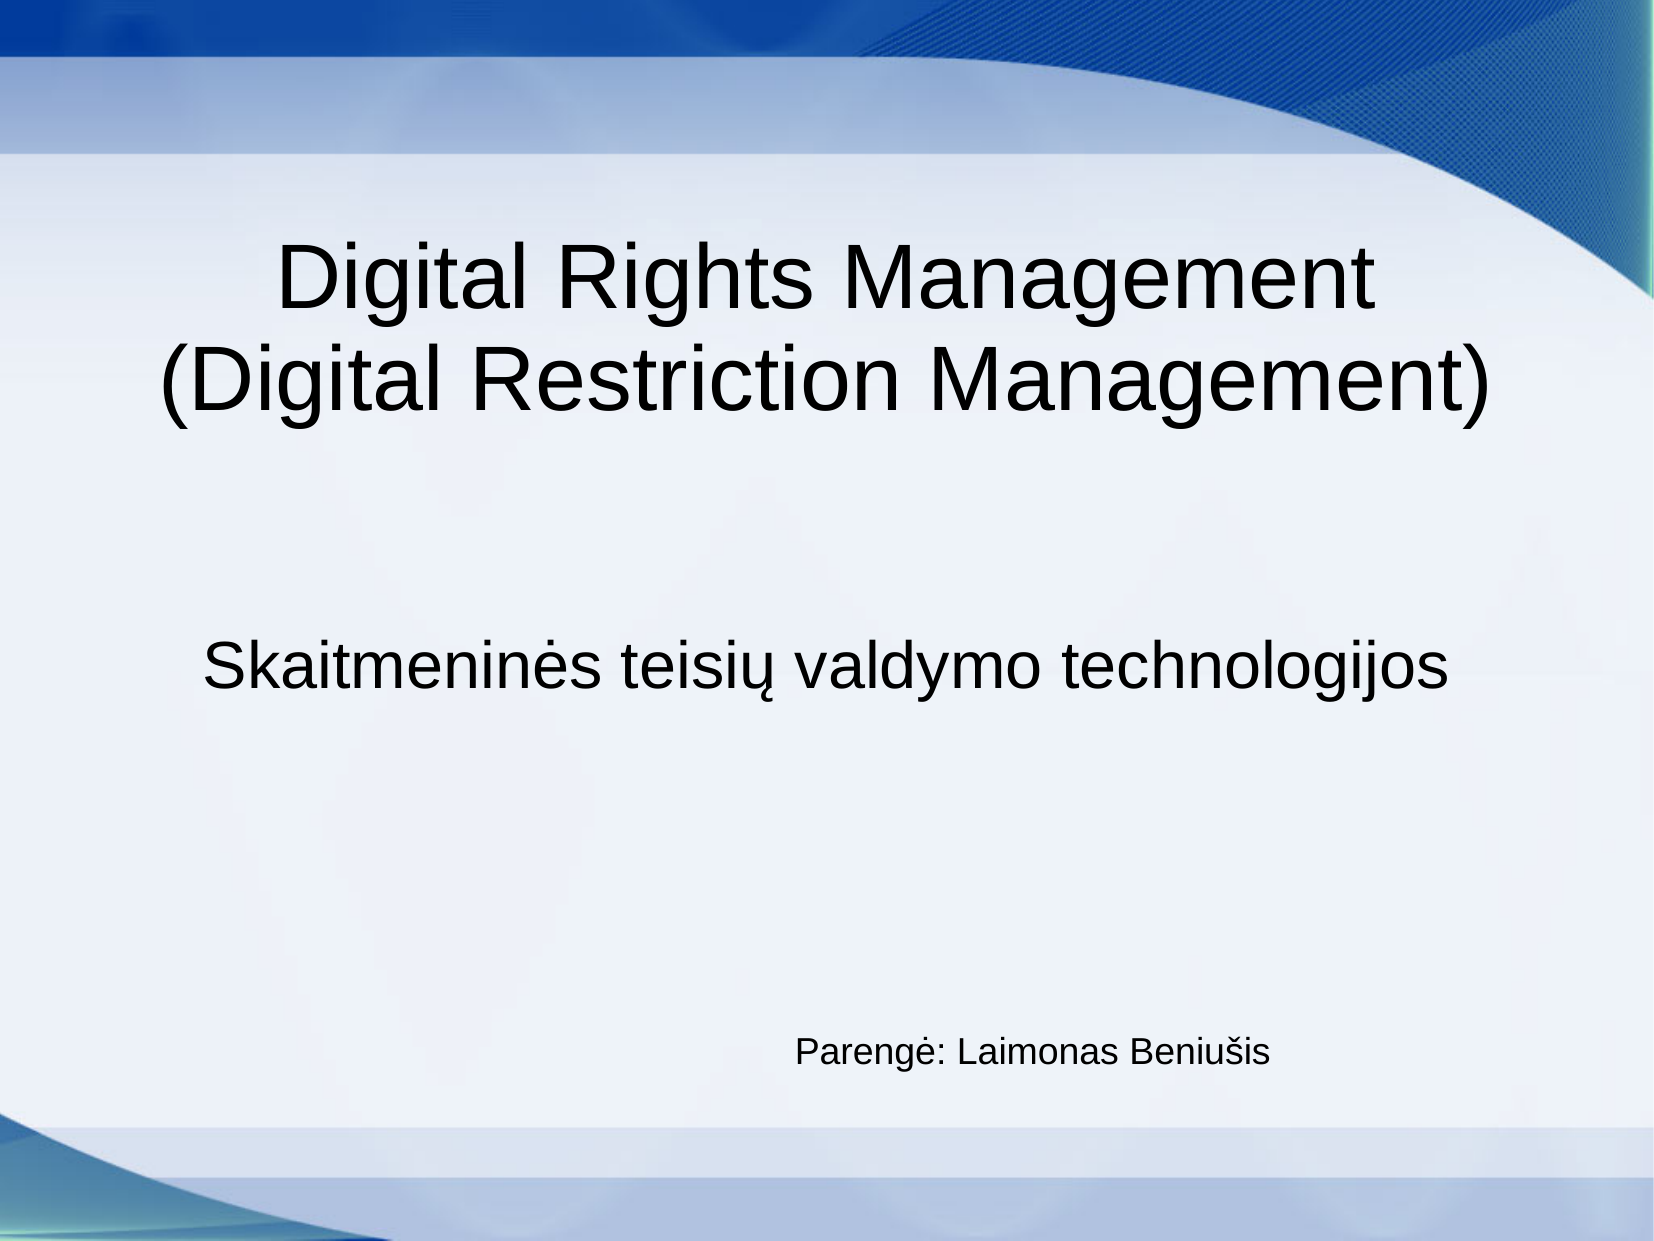

# Digital Rights Management (Digital Restriction Management)
Skaitmeninės teisių valdymo technologijos
Parengė: Laimonas Beniušis